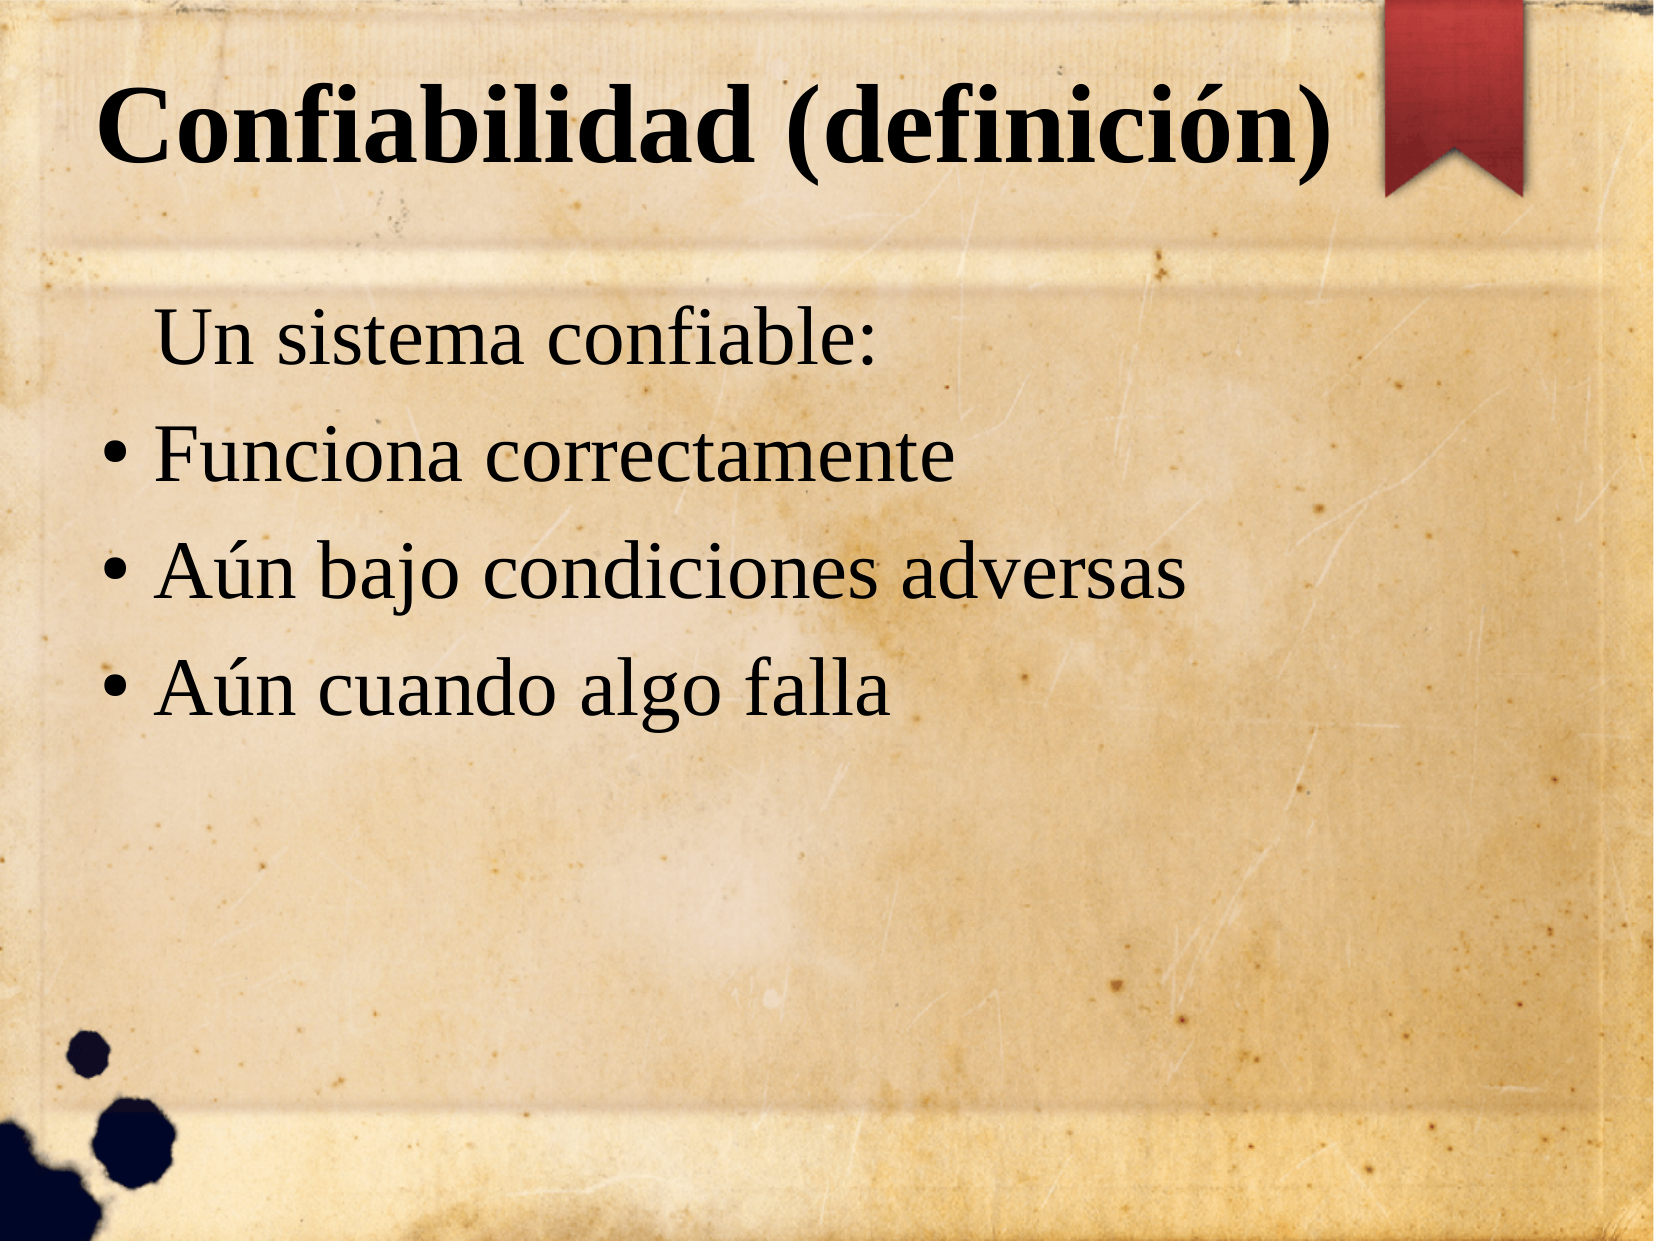

# Confiabilidad (definición)
Un sistema confiable:
Funciona correctamente
Aún bajo condiciones adversas
Aún cuando algo falla